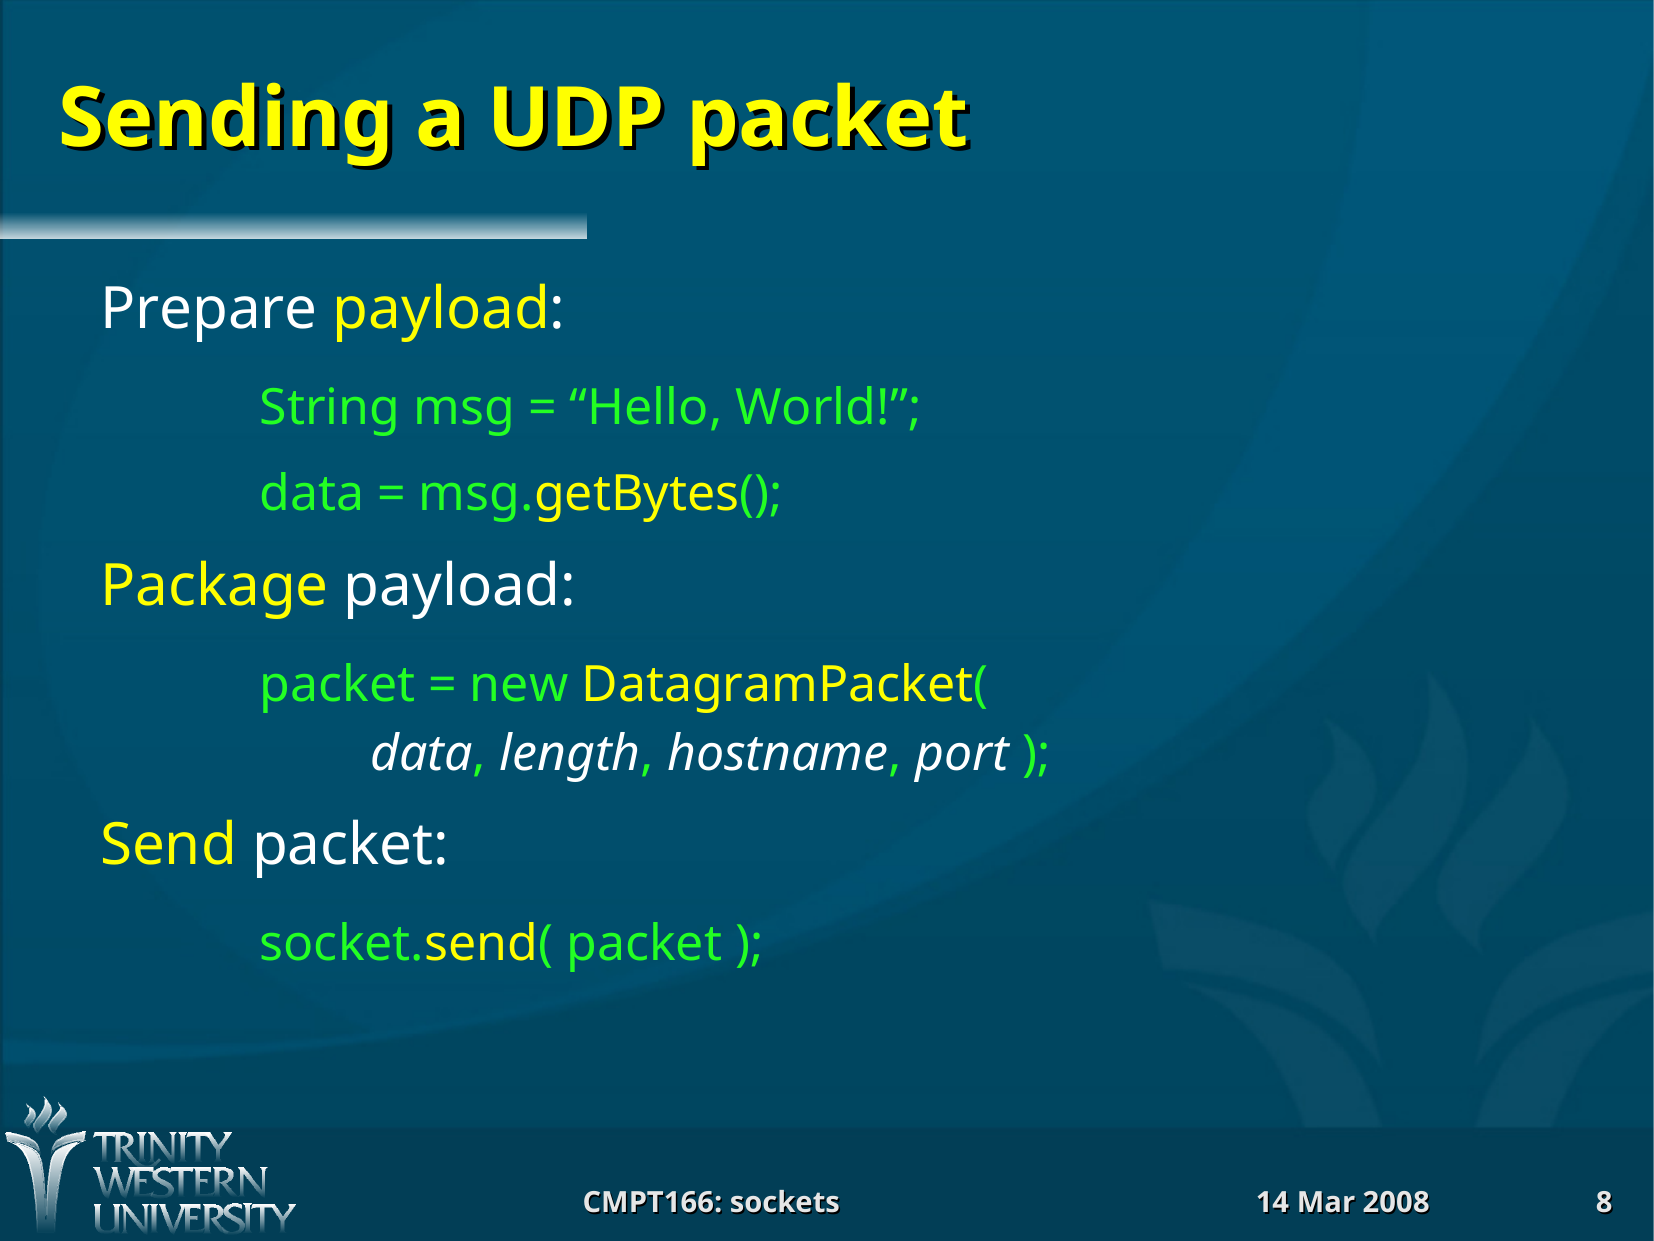

# Sending a UDP packet
Prepare payload:
String msg = “Hello, World!”;
data = msg.getBytes();
Package payload:
packet = new DatagramPacket(
	data, length, hostname, port );
Send packet:
socket.send( packet );
CMPT166: sockets
14 Mar 2008
8